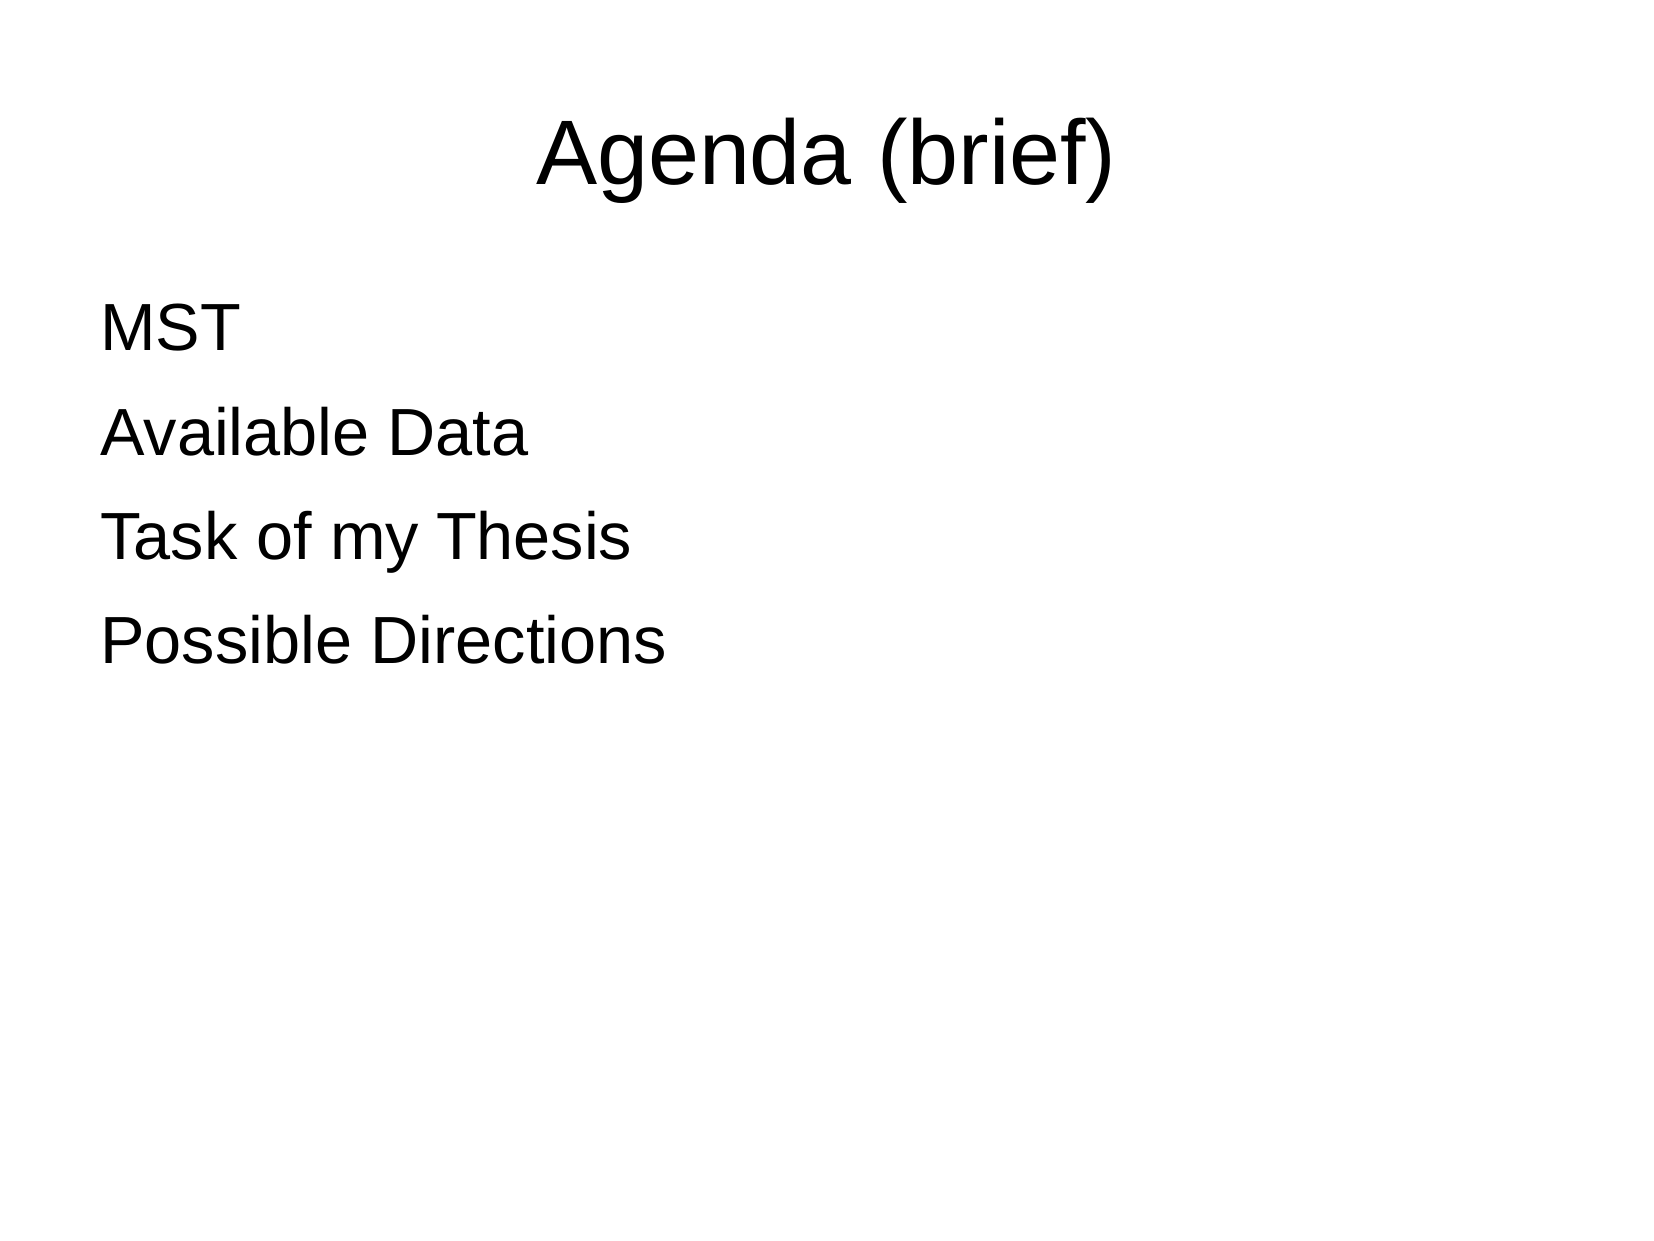

# Agenda (brief)
MST
Available Data
Task of my Thesis
Possible Directions